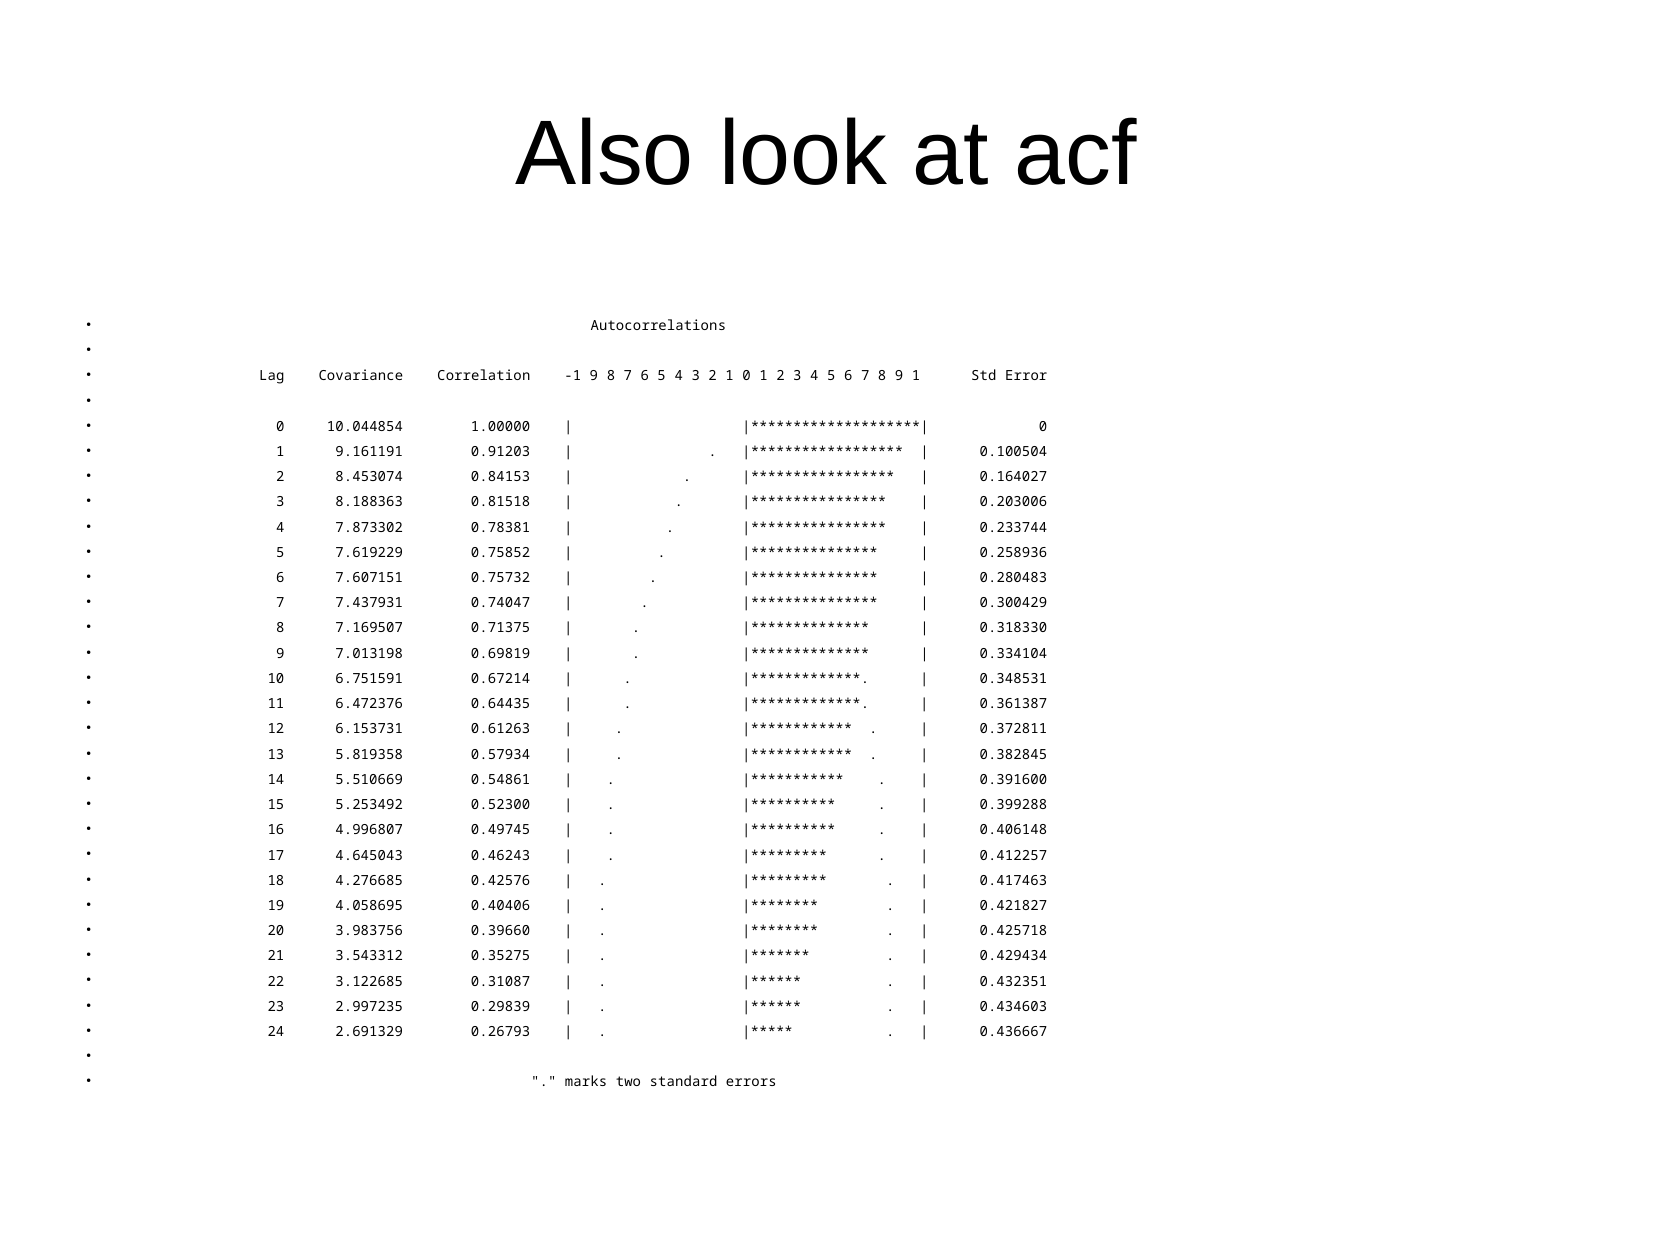

# Also look at acf
 Autocorrelations
 Lag Covariance Correlation -1 9 8 7 6 5 4 3 2 1 0 1 2 3 4 5 6 7 8 9 1 Std Error
 0 10.044854 1.00000 | |********************| 0
 1 9.161191 0.91203 | . |****************** | 0.100504
 2 8.453074 0.84153 | . |***************** | 0.164027
 3 8.188363 0.81518 | . |**************** | 0.203006
 4 7.873302 0.78381 | . |**************** | 0.233744
 5 7.619229 0.75852 | . |*************** | 0.258936
 6 7.607151 0.75732 | . |*************** | 0.280483
 7 7.437931 0.74047 | . |*************** | 0.300429
 8 7.169507 0.71375 | . |************** | 0.318330
 9 7.013198 0.69819 | . |************** | 0.334104
 10 6.751591 0.67214 | . |*************. | 0.348531
 11 6.472376 0.64435 | . |*************. | 0.361387
 12 6.153731 0.61263 | . |************ . | 0.372811
 13 5.819358 0.57934 | . |************ . | 0.382845
 14 5.510669 0.54861 | . |*********** . | 0.391600
 15 5.253492 0.52300 | . |********** . | 0.399288
 16 4.996807 0.49745 | . |********** . | 0.406148
 17 4.645043 0.46243 | . |********* . | 0.412257
 18 4.276685 0.42576 | . |********* . | 0.417463
 19 4.058695 0.40406 | . |******** . | 0.421827
 20 3.983756 0.39660 | . |******** . | 0.425718
 21 3.543312 0.35275 | . |******* . | 0.429434
 22 3.122685 0.31087 | . |****** . | 0.432351
 23 2.997235 0.29839 | . |****** . | 0.434603
 24 2.691329 0.26793 | . |***** . | 0.436667
 "." marks two standard errors